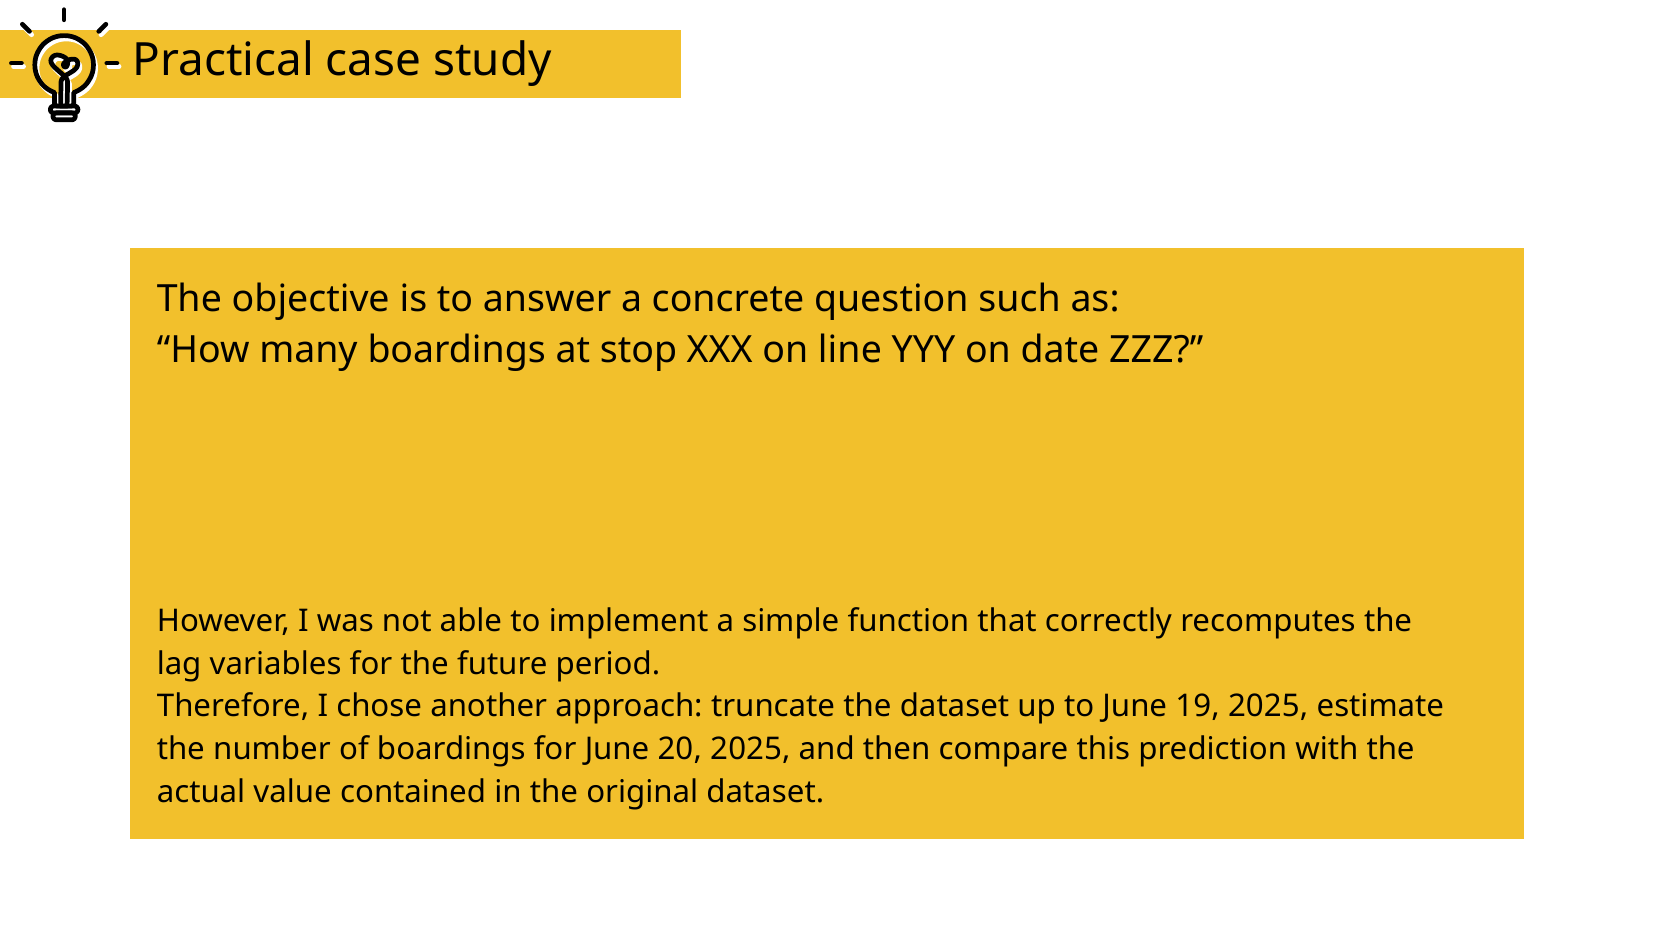

# Practical case study
The objective is to answer a concrete question such as:
“How many boardings at stop XXX on line YYY on date ZZZ?”
However, I was not able to implement a simple function that correctly recomputes the lag variables for the future period.
Therefore, I chose another approach: truncate the dataset up to June 19, 2025, estimate the number of boardings for June 20, 2025, and then compare this prediction with the actual value contained in the original dataset.